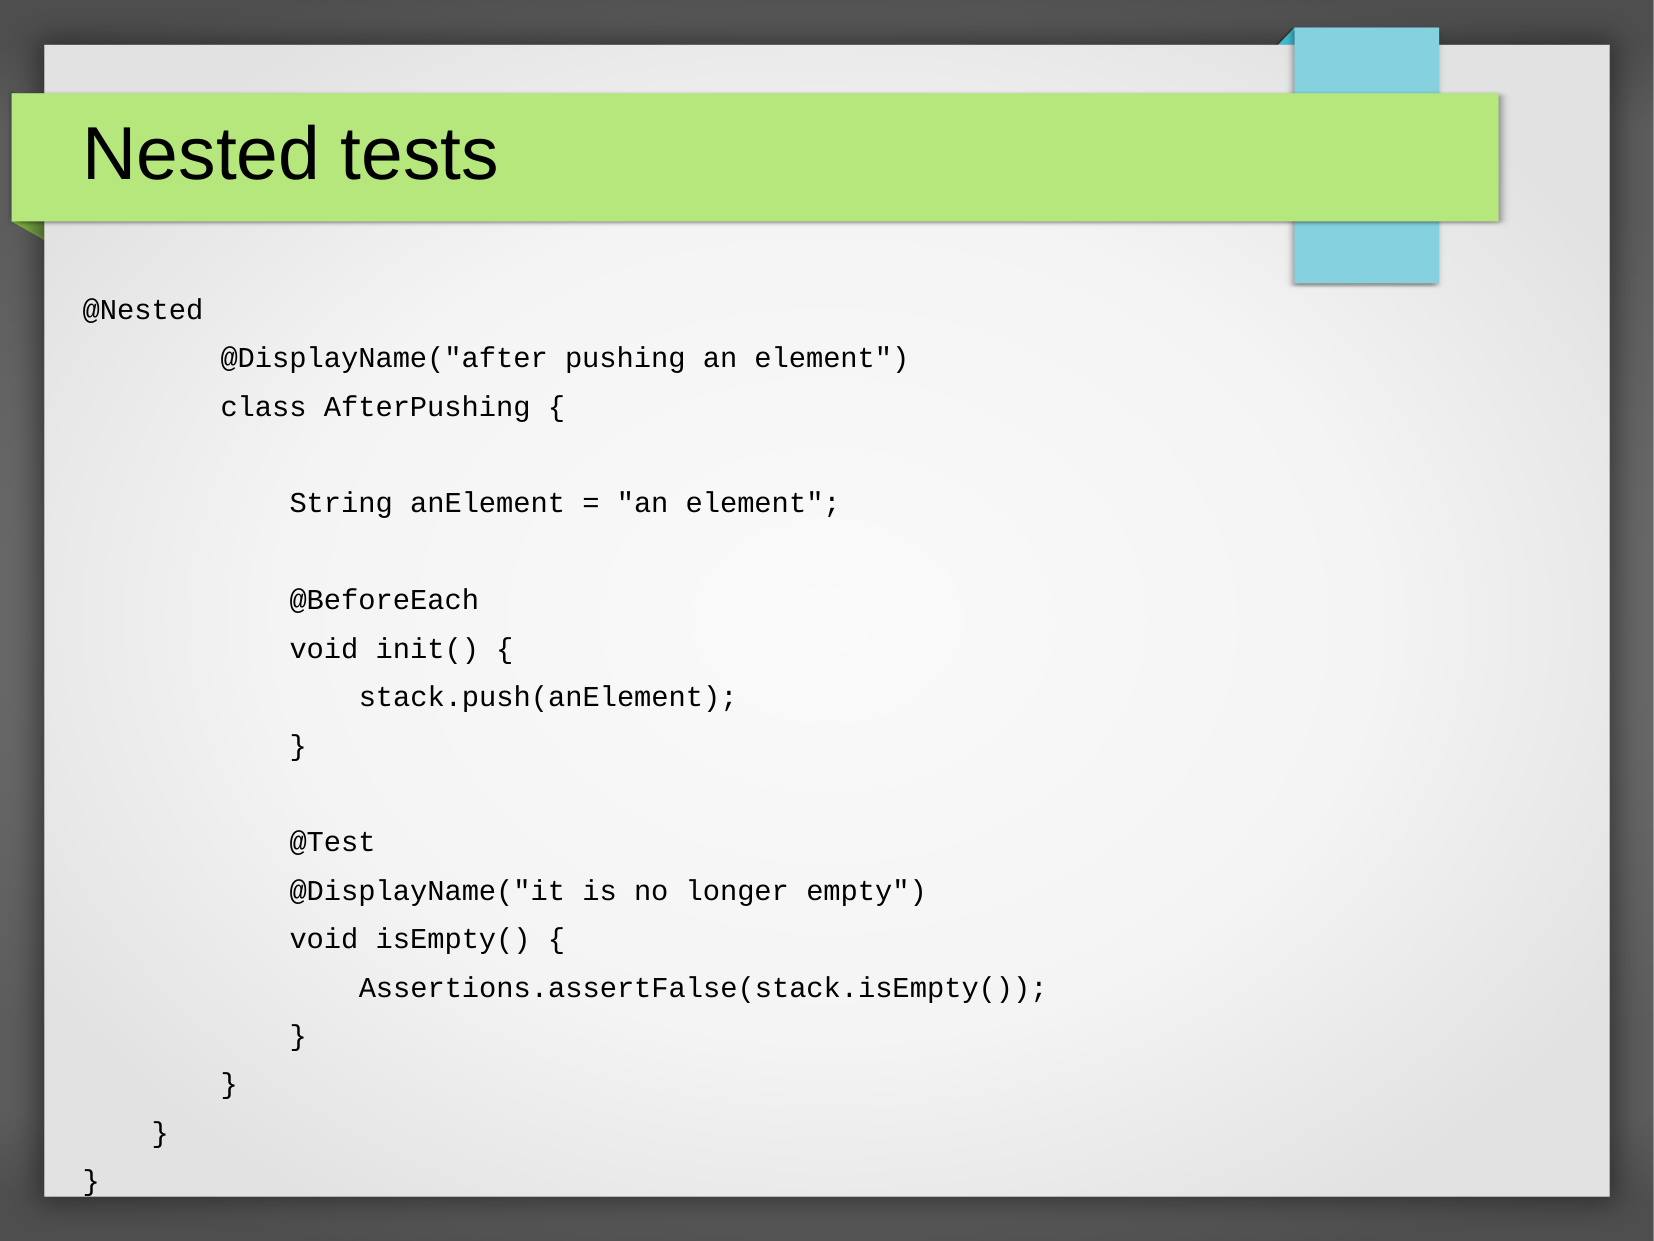

# Nested tests
@Nested
 @DisplayName("after pushing an element")
 class AfterPushing {
 String anElement = "an element";
 @BeforeEach
 void init() {
 stack.push(anElement);
 }
 @Test
 @DisplayName("it is no longer empty")
 void isEmpty() {
 Assertions.assertFalse(stack.isEmpty());
 }
 }
 }
}